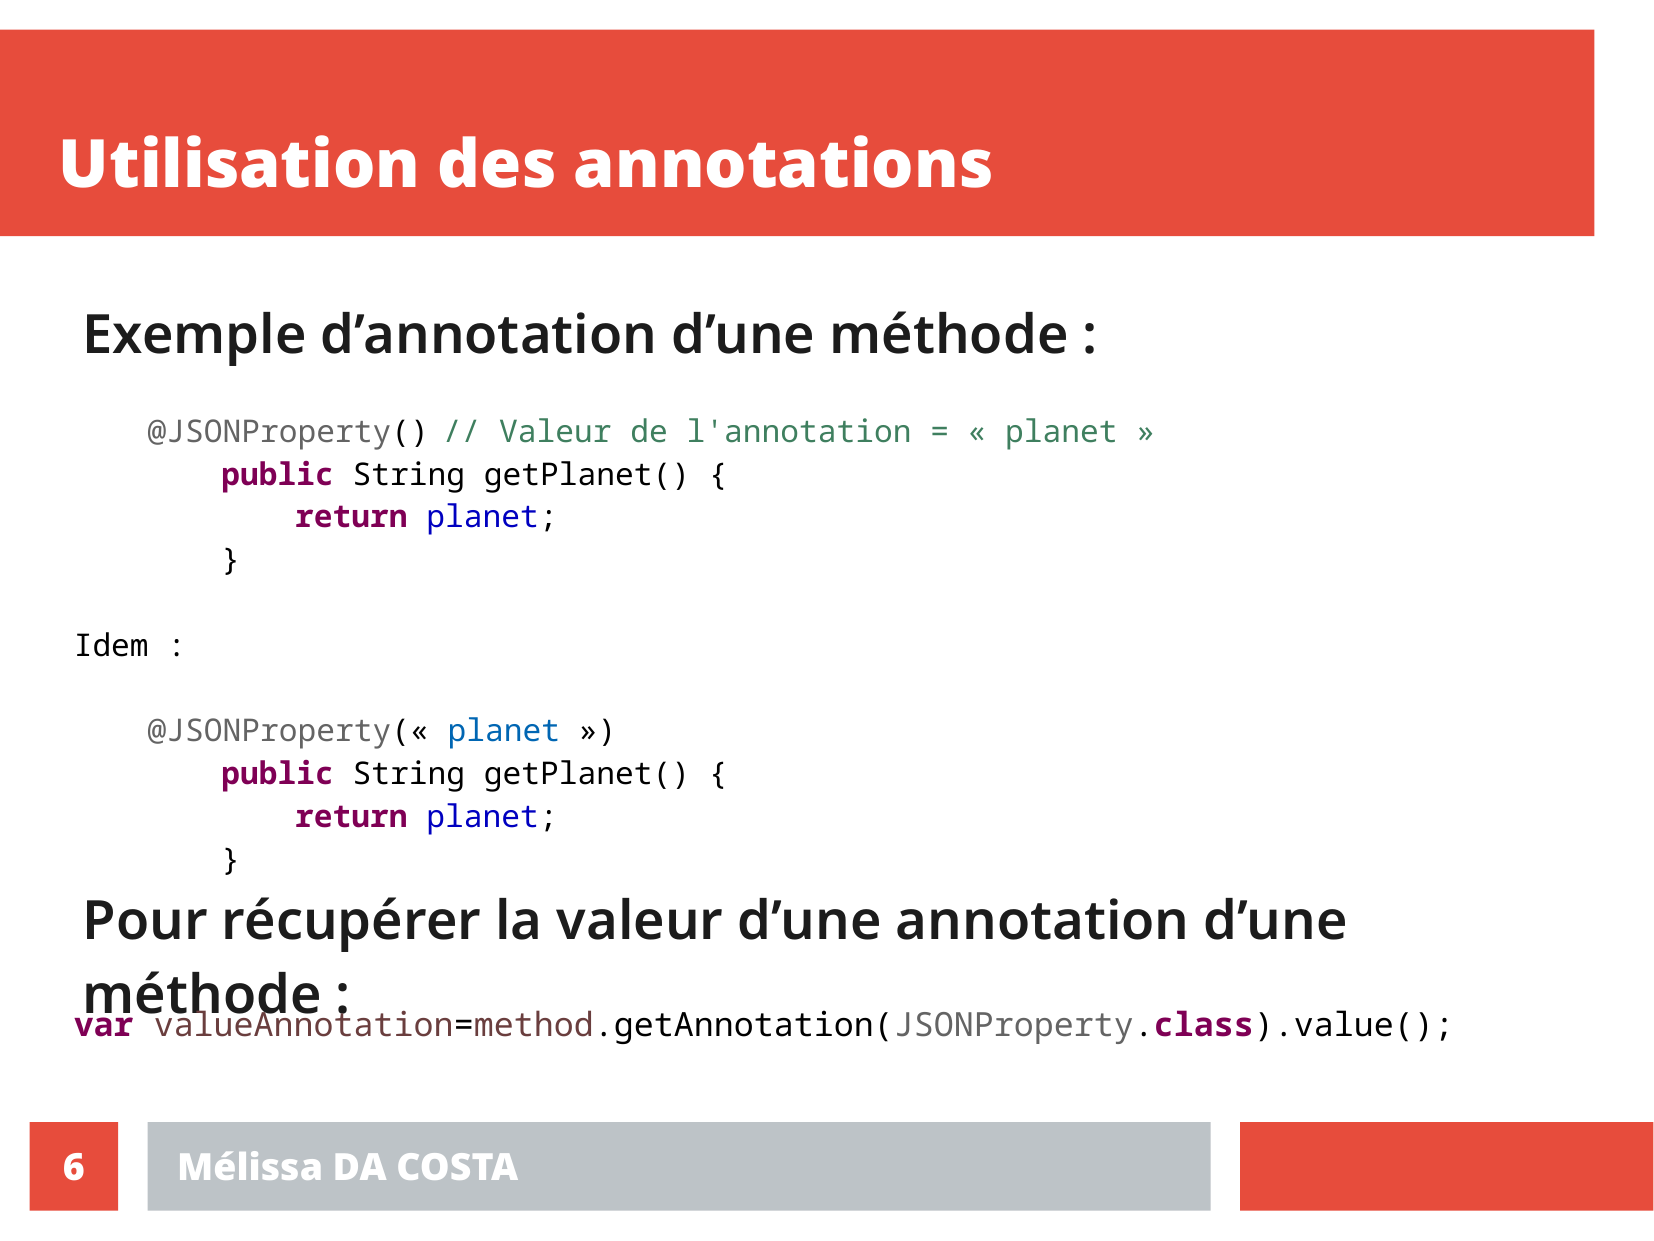

# Utilisation des annotations
Exemple d’annotation d’une méthode :
Pour récupérer la valeur d’une annotation d’une méthode :
	@JSONProperty()	// Valeur de l'annotation = « planet »
		public String getPlanet() {
			return planet;
		}
Idem :
	@JSONProperty(« planet »)
		public String getPlanet() {
			return planet;
		}
var valueAnnotation=method.getAnnotation(JSONProperty.class).value();
6
Mélissa DA COSTA